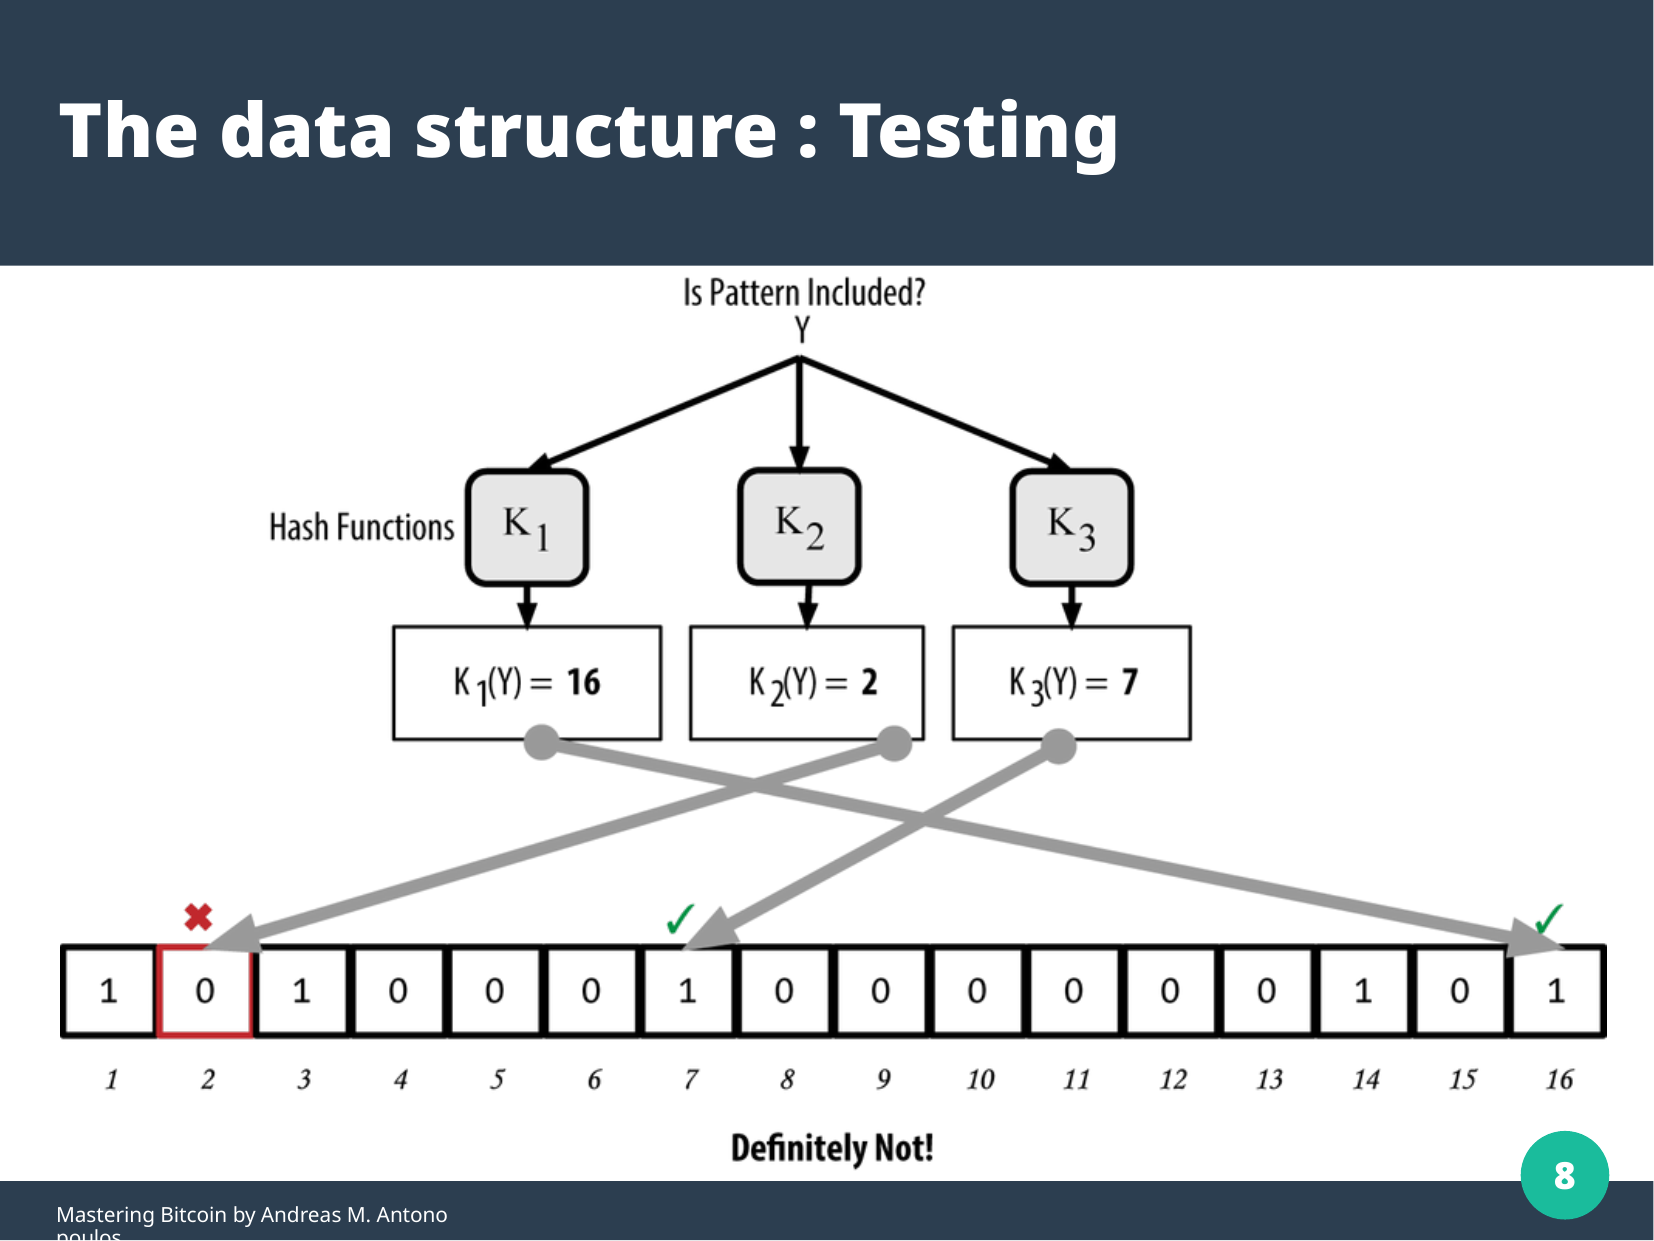

# The data structure : Testing
8
Mastering Bitcoin by Andreas M. Antonopoulos